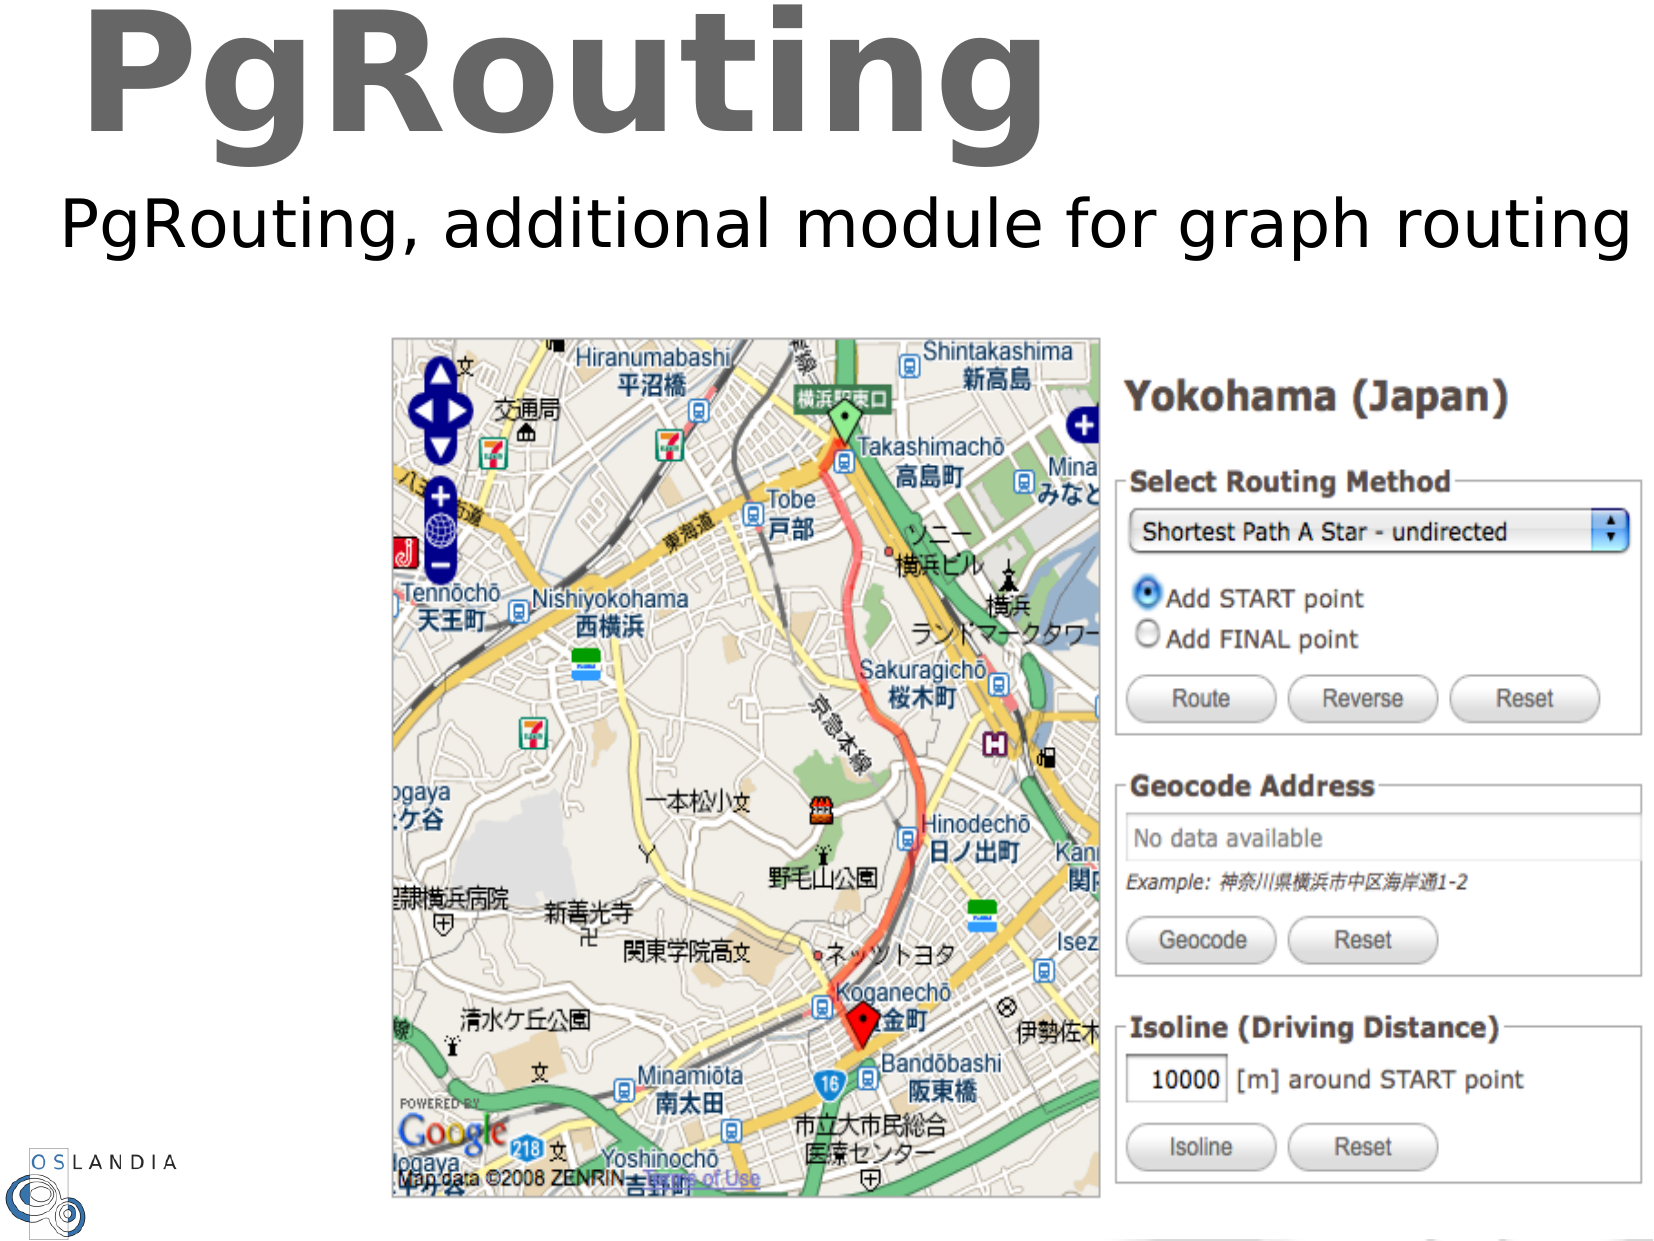

# PgRouting
PgRouting, additional module for graph routing